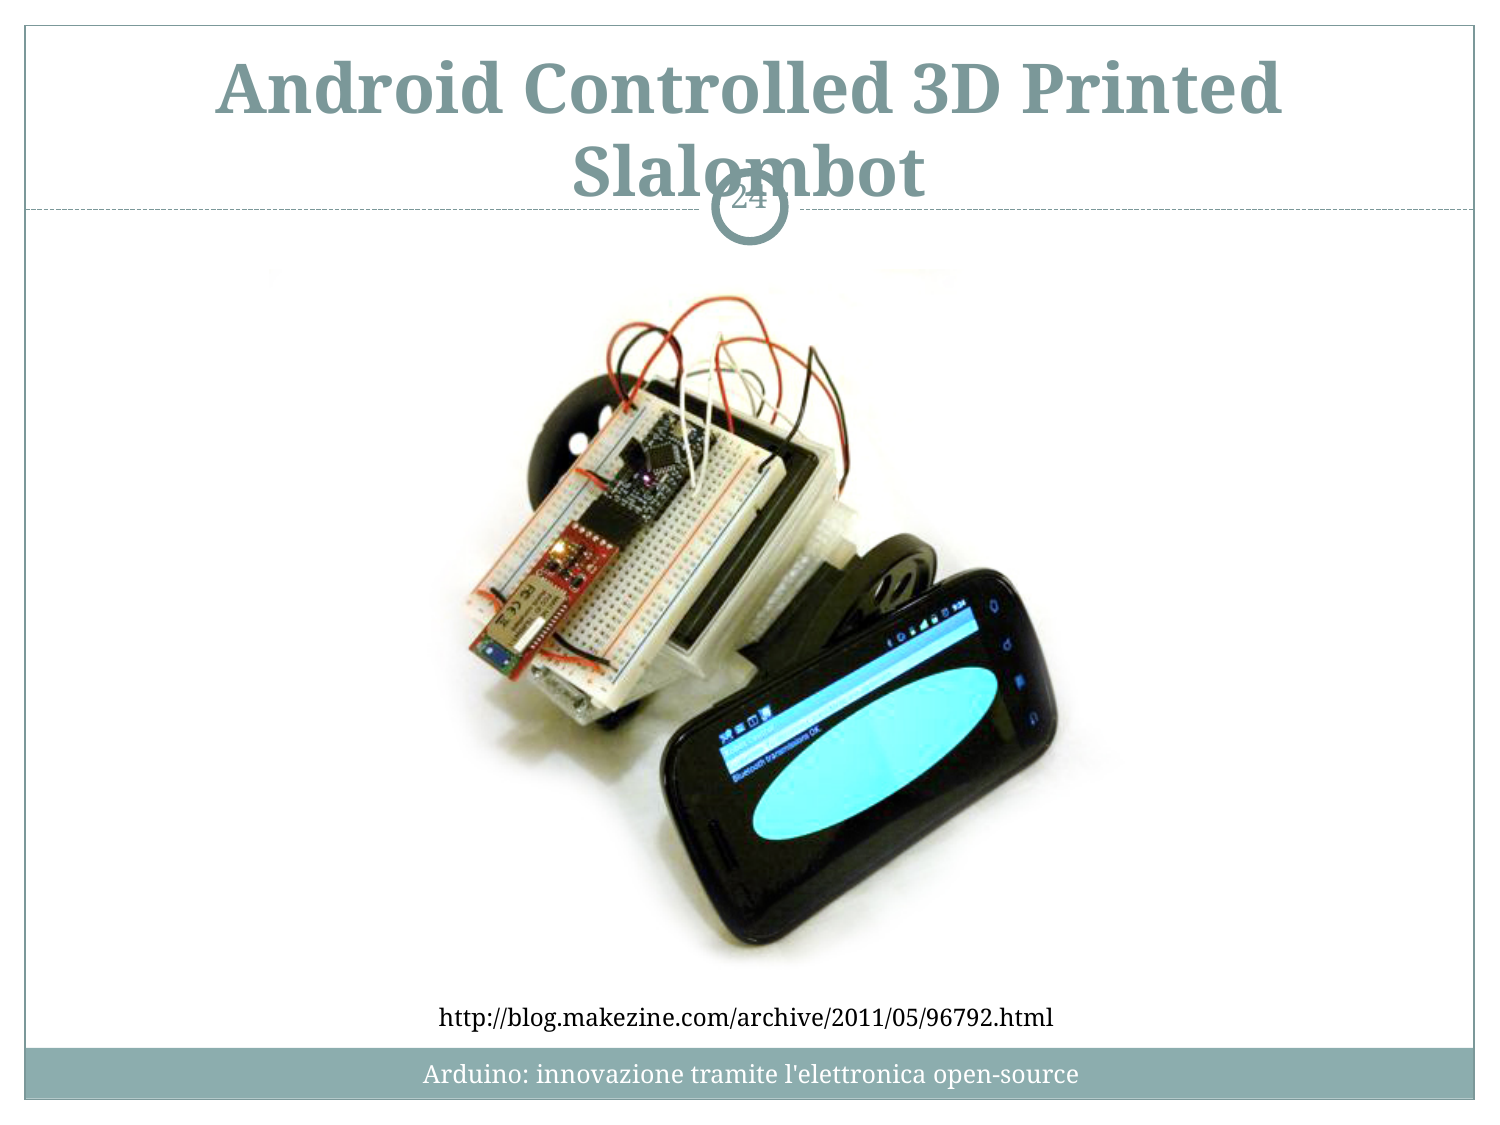

# Android Controlled 3D Printed Slalombot
http://blog.makezine.com/archive/2011/05/96792.html
Arduino: innovazione tramite l'elettronica open-source